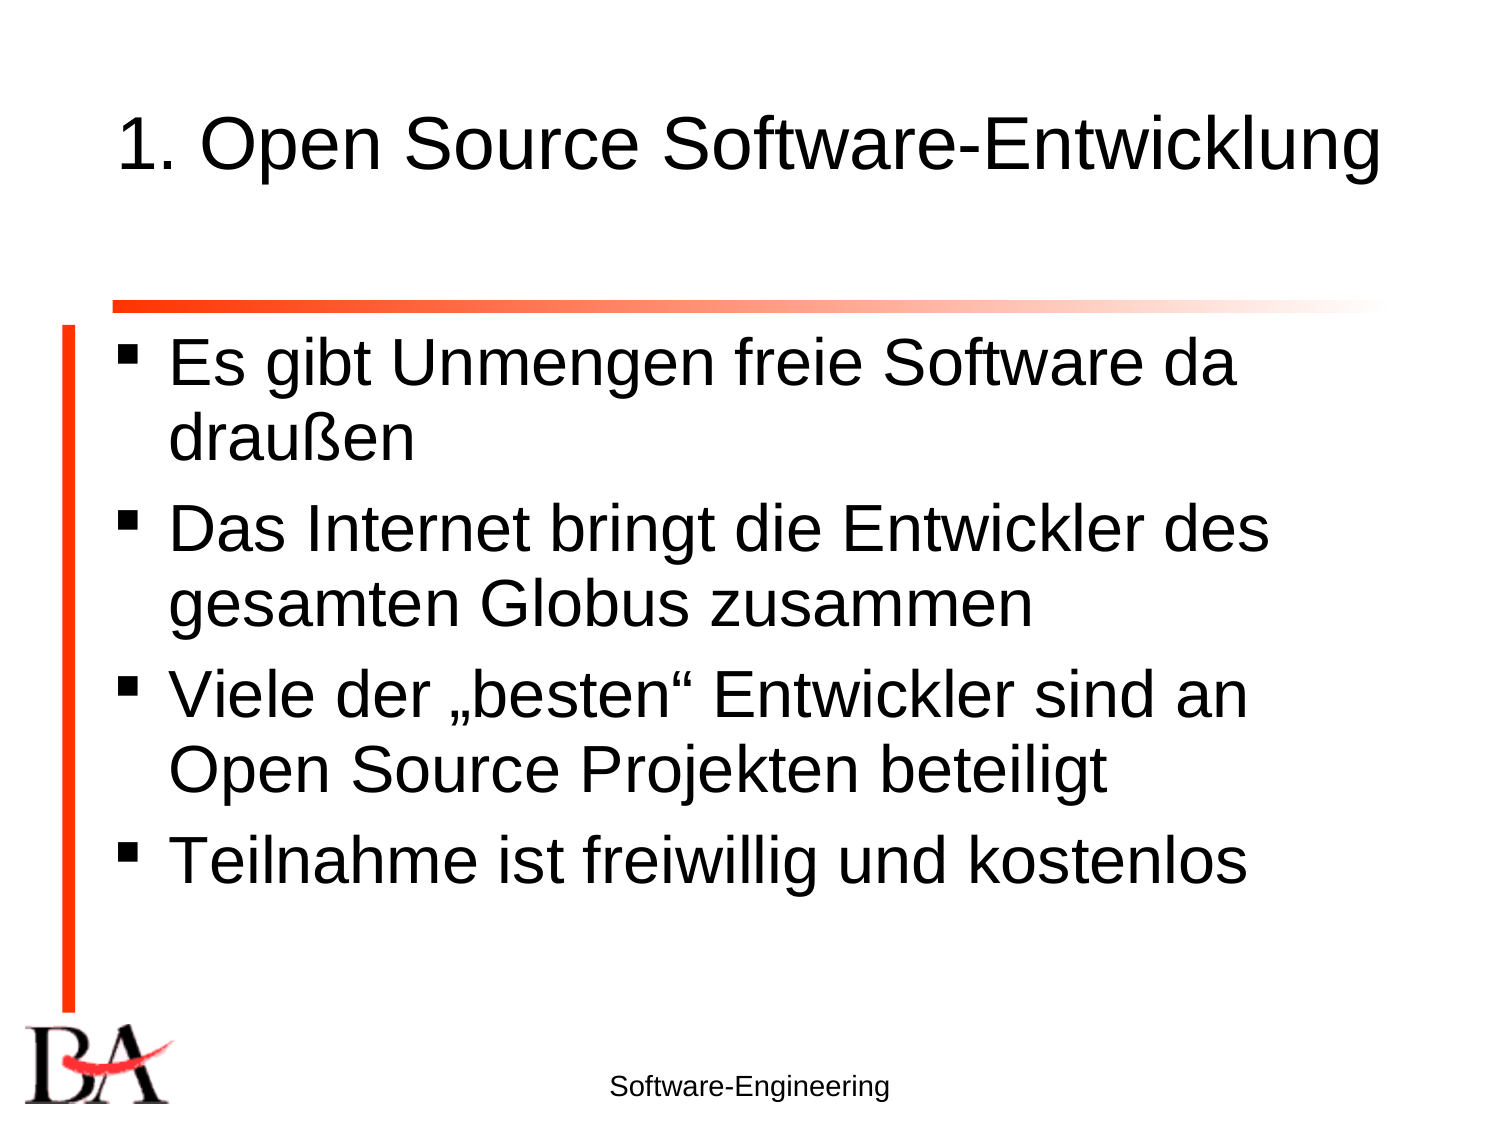

# 1. Open Source Software-Entwicklung
Es gibt Unmengen freie Software da draußen
Das Internet bringt die Entwickler des gesamten Globus zusammen
Viele der „besten“ Entwickler sind an Open Source Projekten beteiligt
Teilnahme ist freiwillig und kostenlos